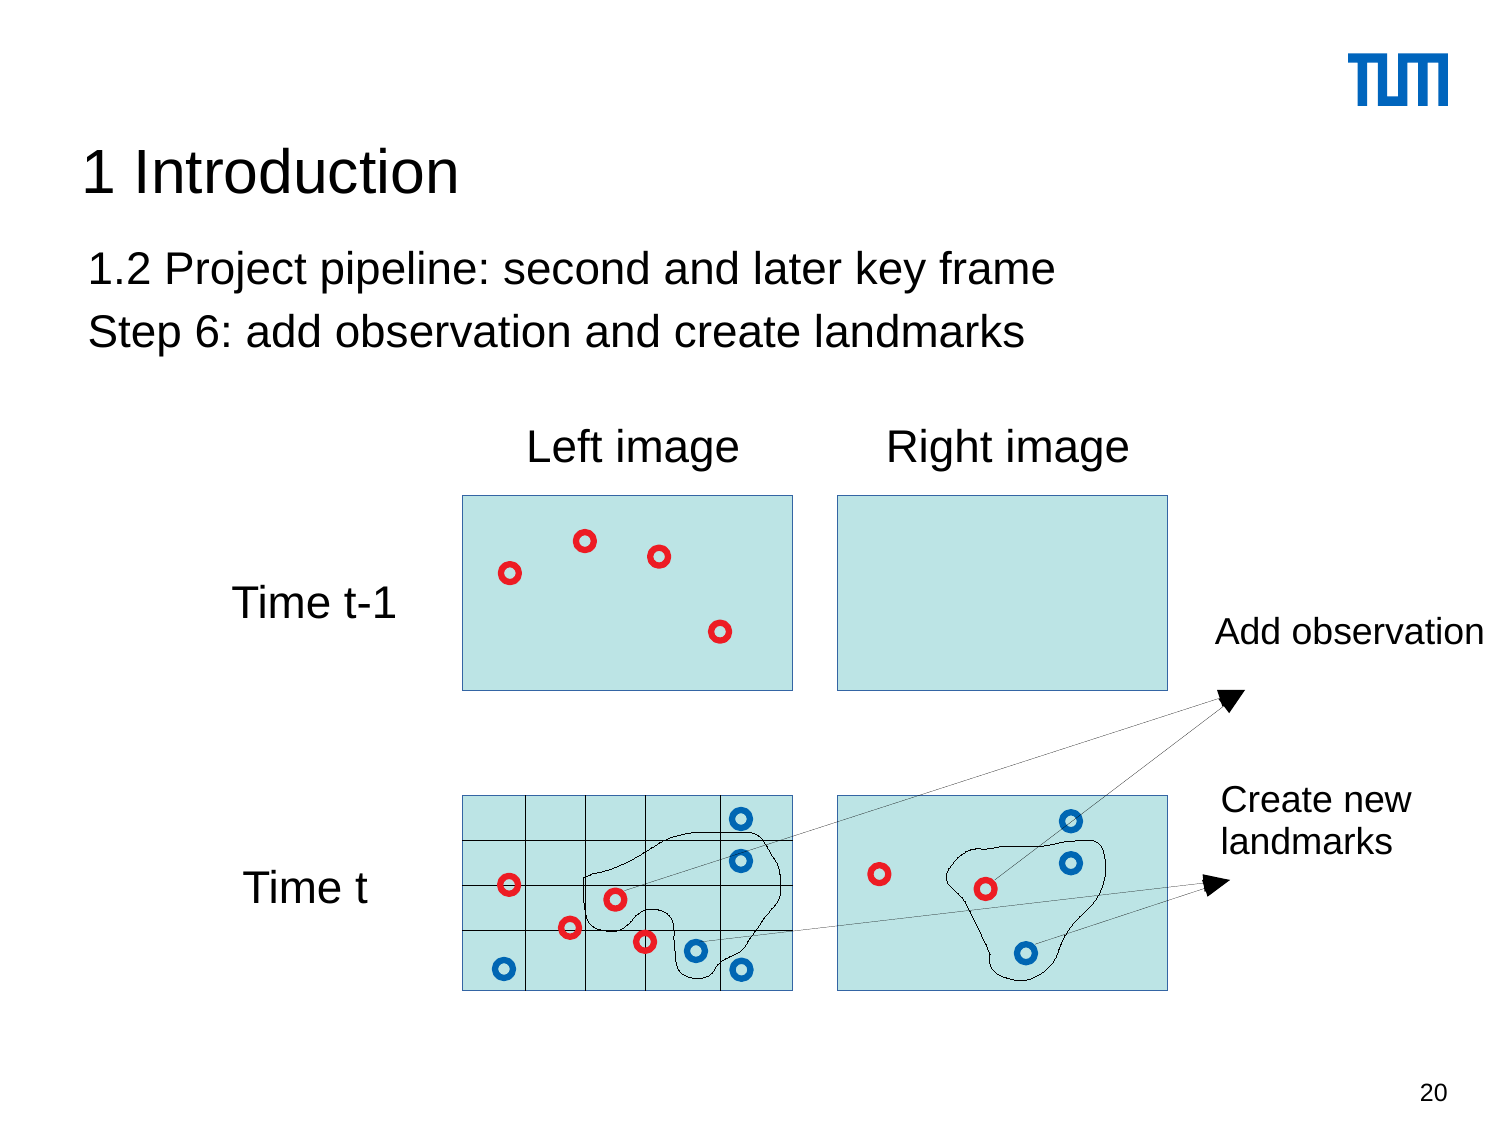

1 Introduction
# 1.2 Project pipeline: second and later key frame
Step 6: add observation and create landmarks
Left image
Right image
Time t-1
Add observation
Create new
landmarks
Time t